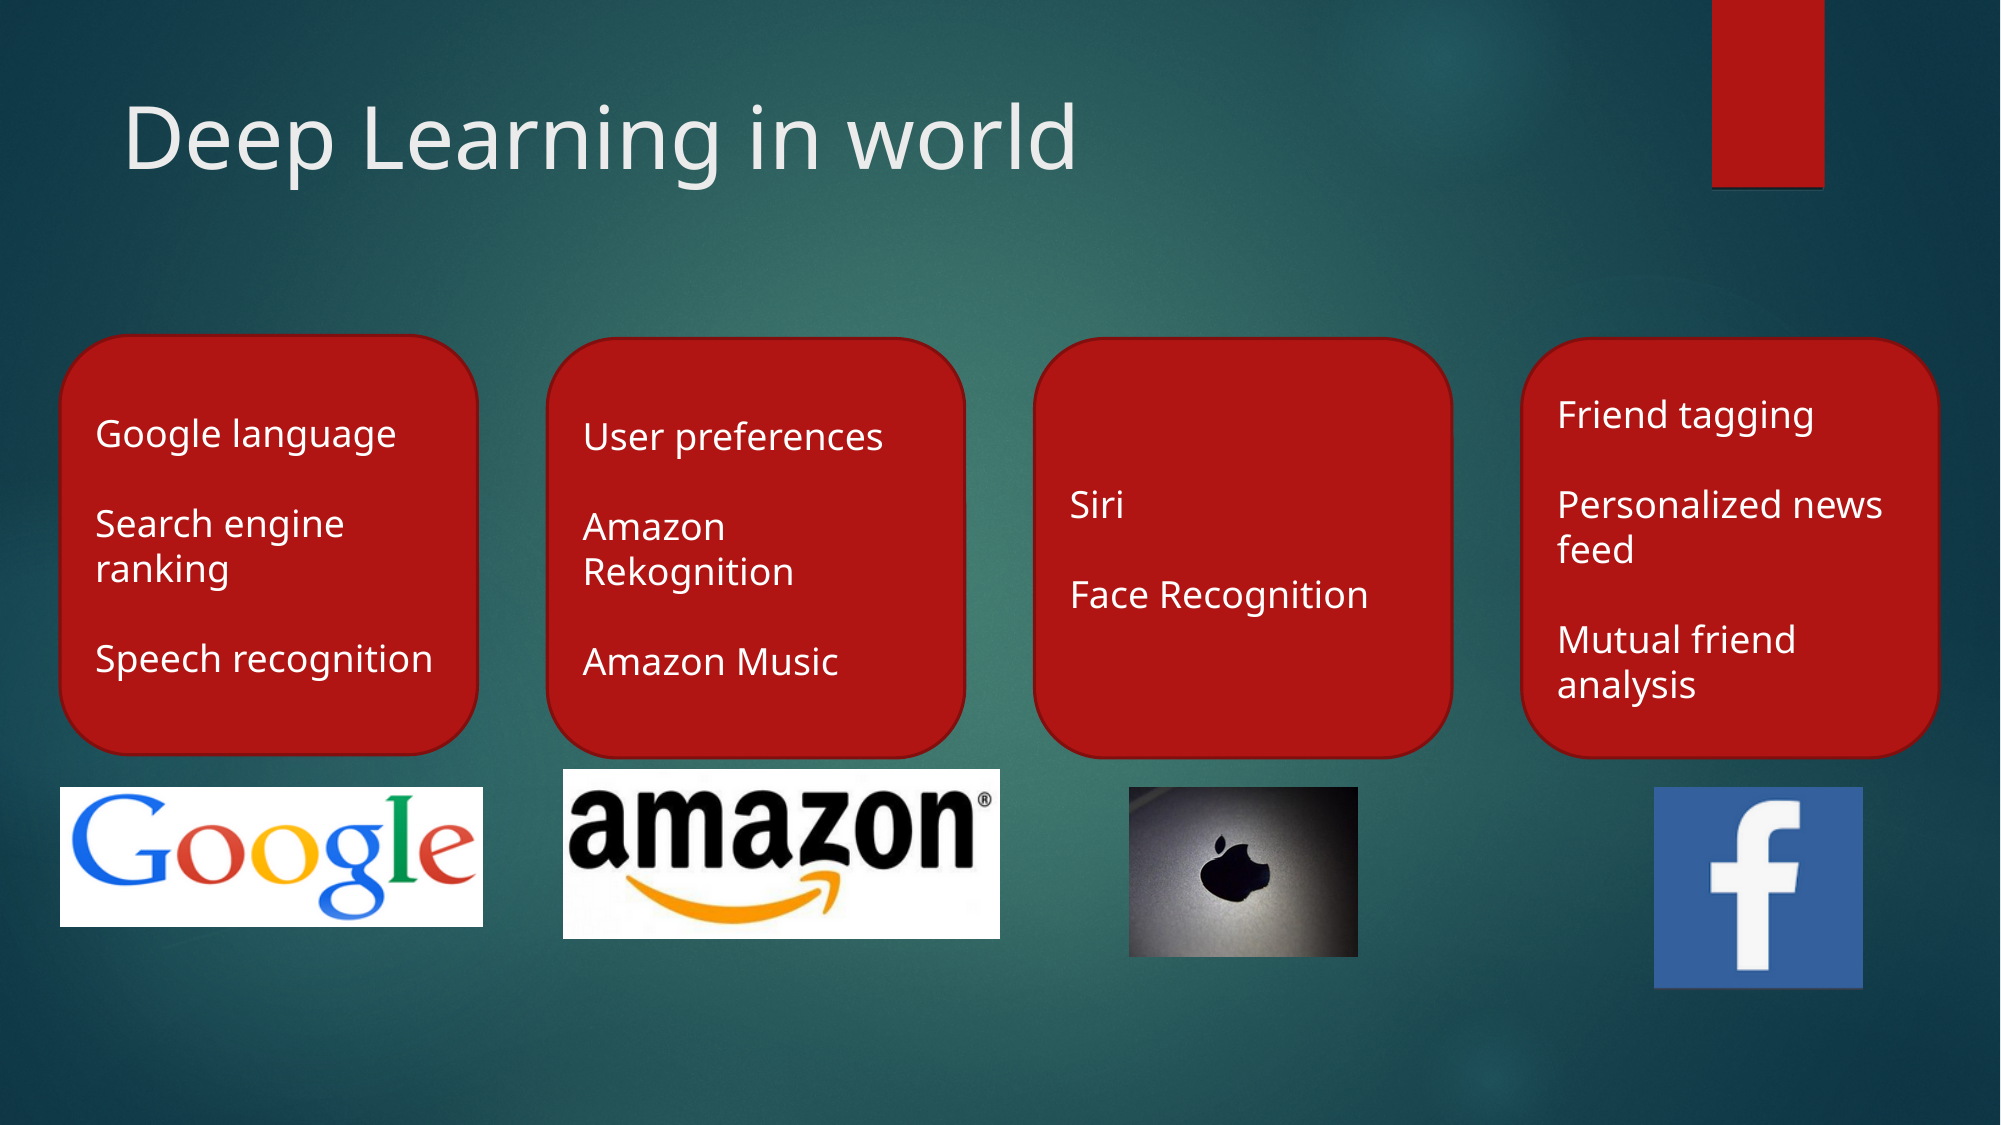

# Deep Learning in world
Google language
Search engine ranking
Speech recognition
User preferences
Amazon Rekognition
Amazon Music
Siri
Face Recognition
Friend tagging
Personalized news feed
Mutual friend analysis